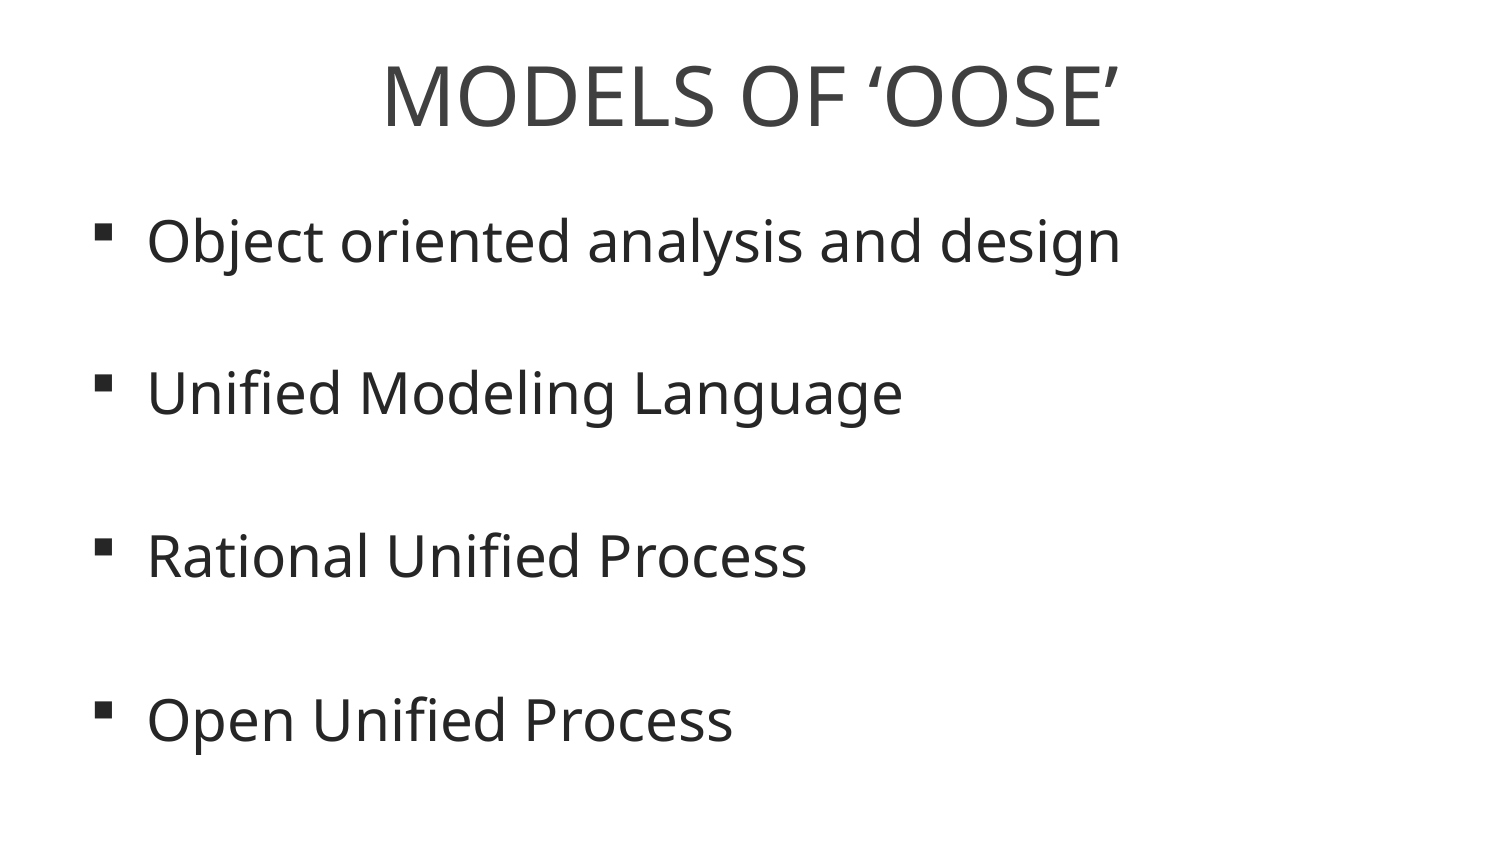

# Models of ‘oose’
Object oriented analysis and design
Unified Modeling Language
Rational Unified Process
Open Unified Process